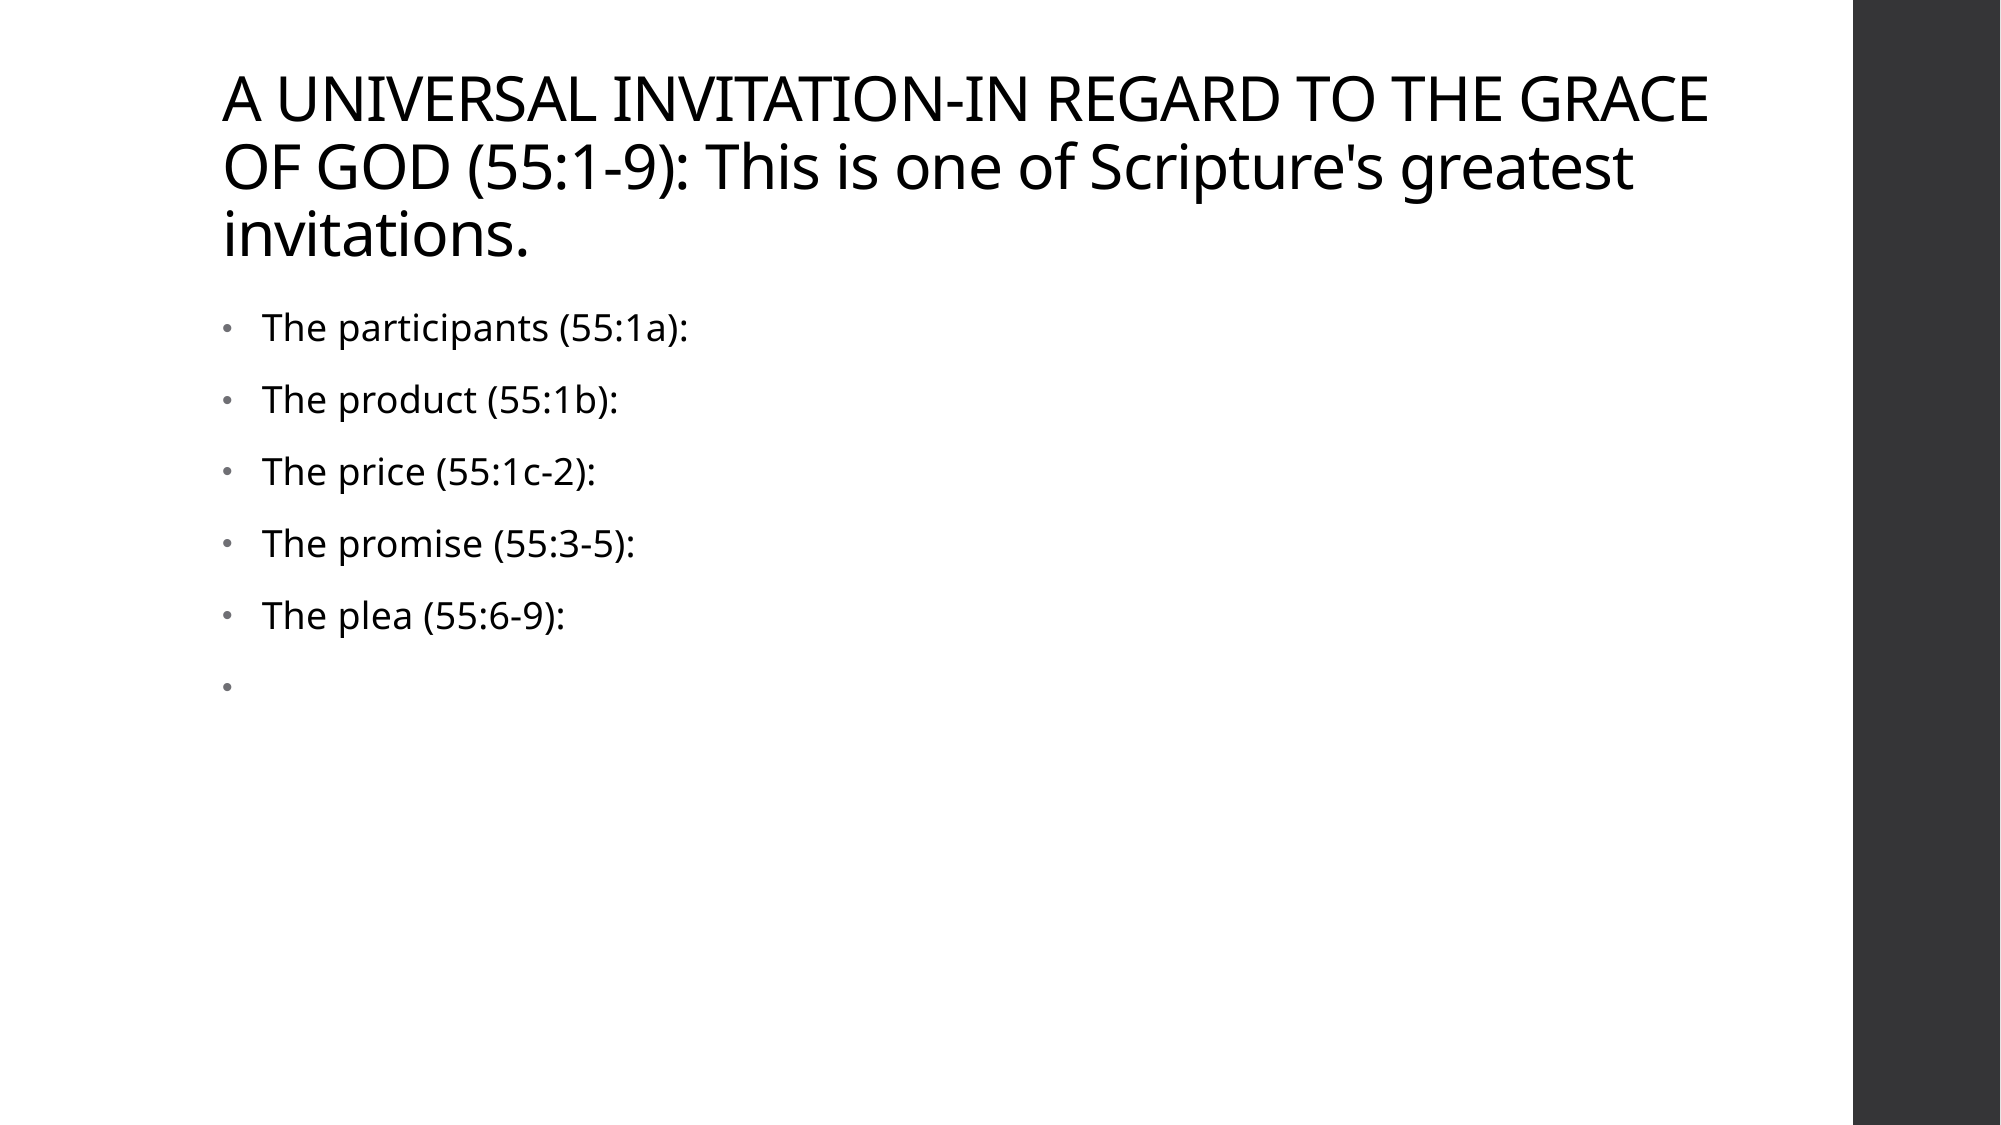

# A UNIVERSAL INVITATION-IN REGARD TO THE GRACE OF GOD (55:1-9): This is one of Scripture's greatest invitations.
 The participants (55:1a):
 The product (55:1b):
 The price (55:1c-2):
 The promise (55:3-5):
 The plea (55:6-9):